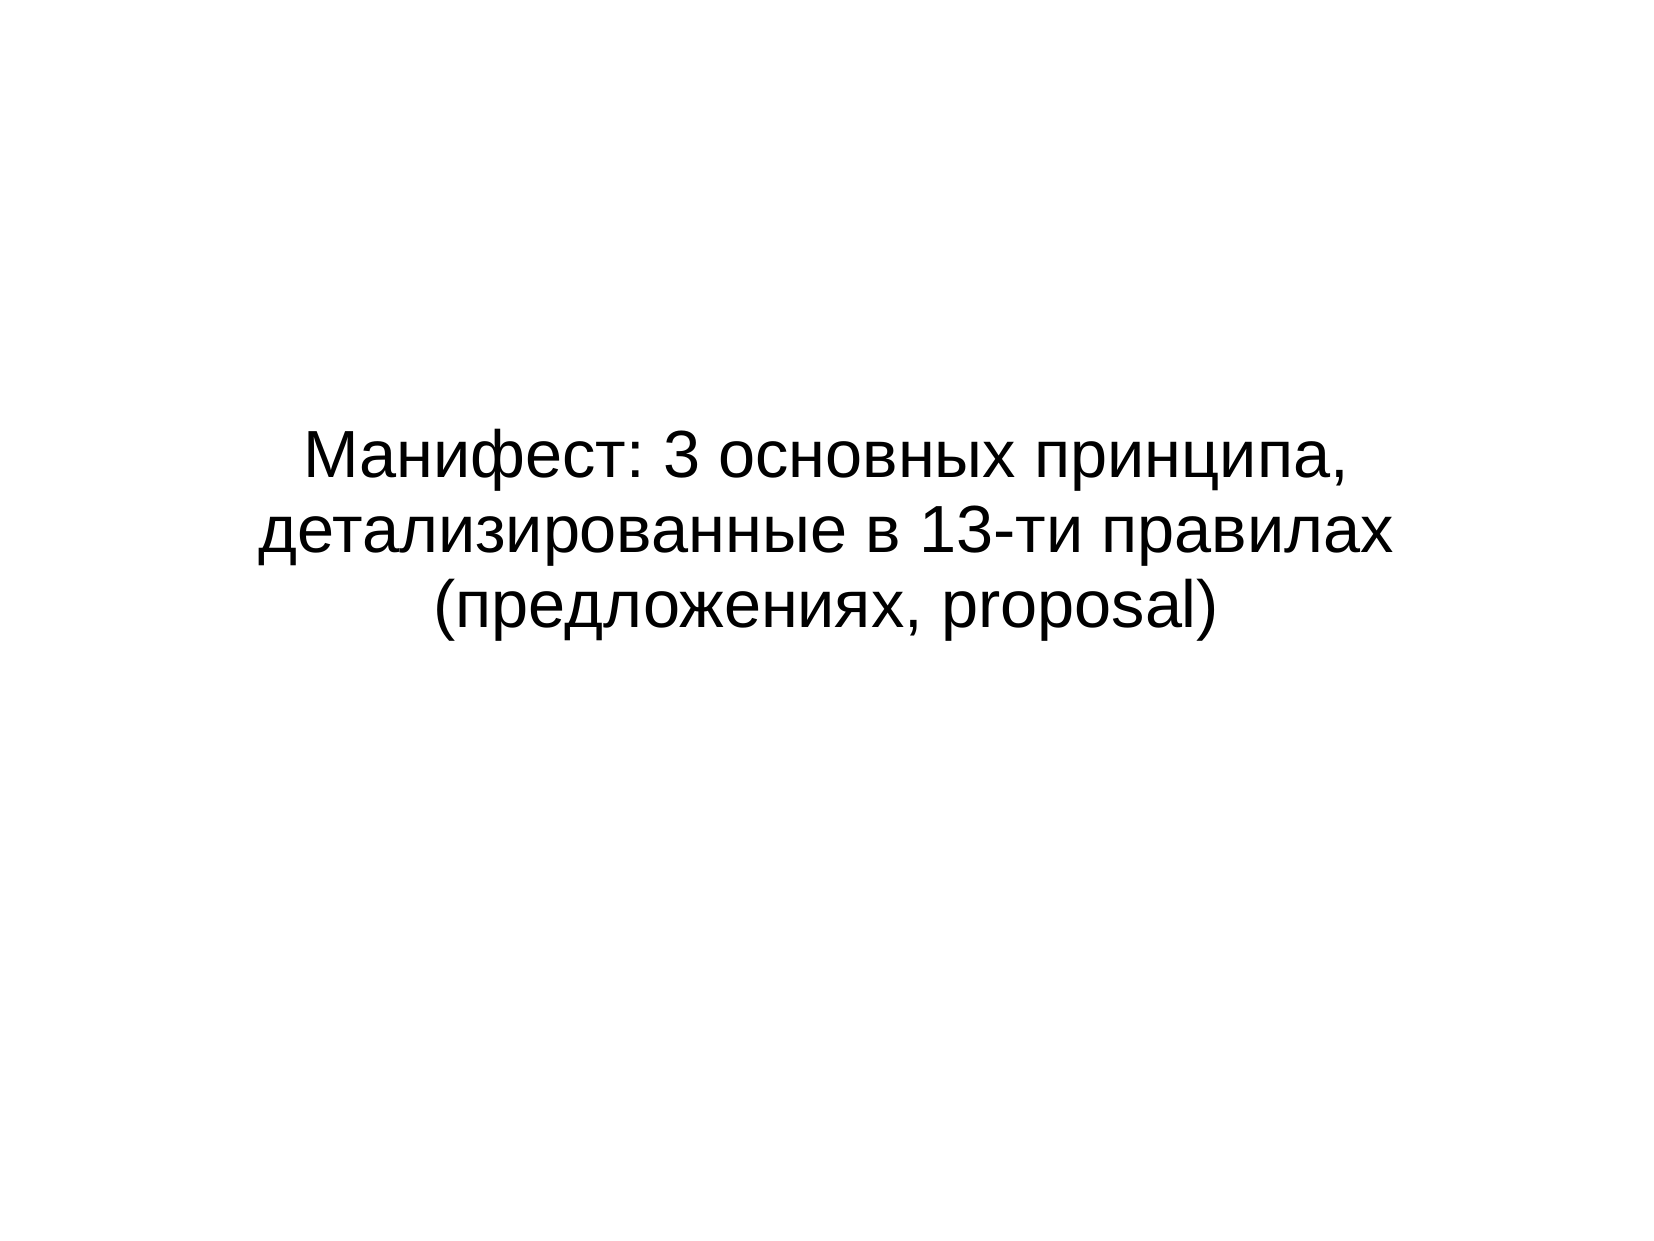

# Манифест: 3 основных принципа, детализированные в 13-ти правилах (предложениях, proposal)